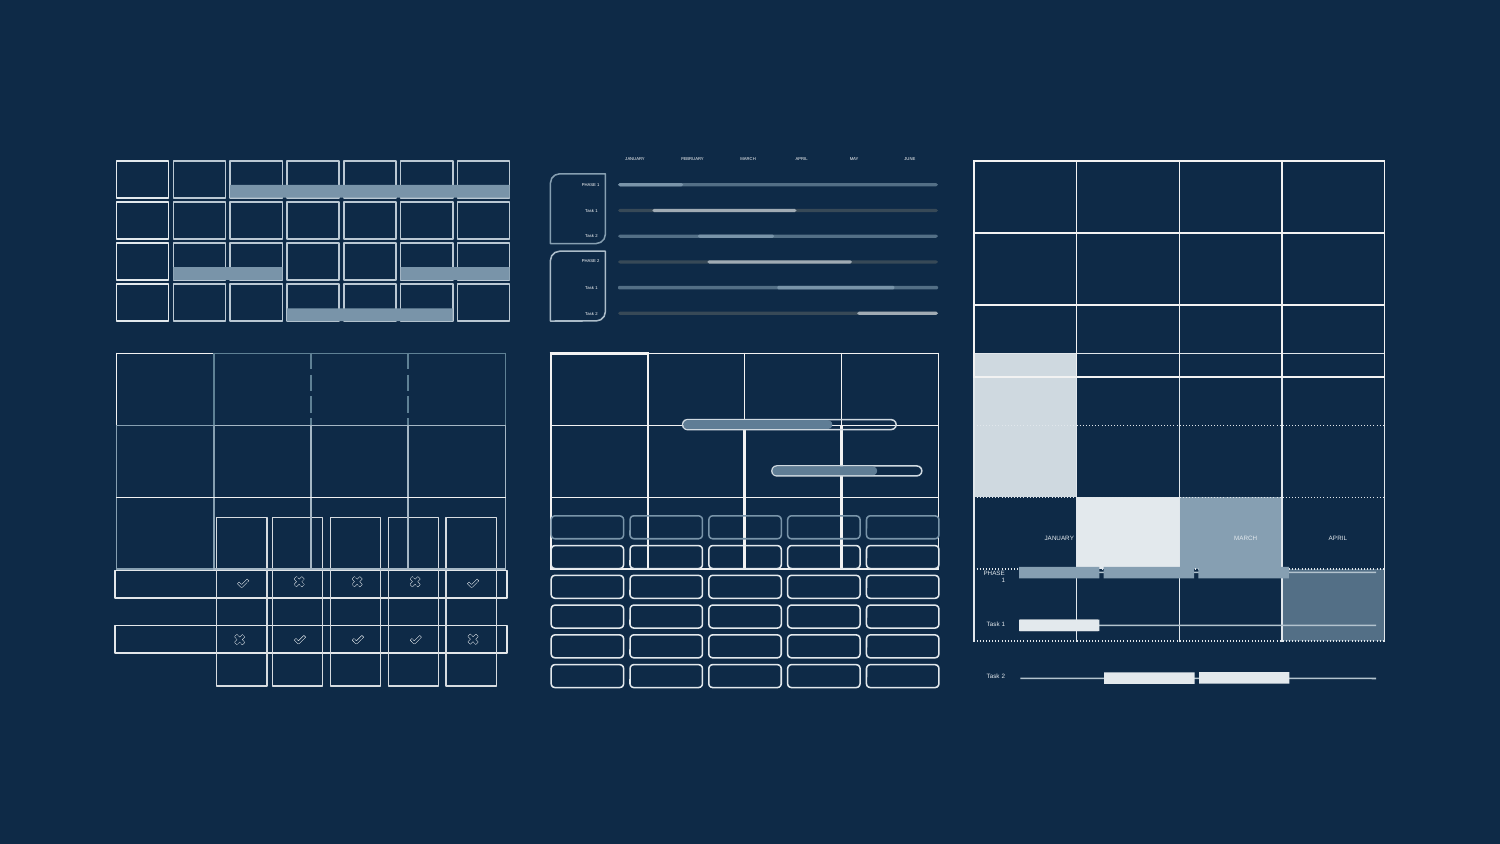

JANUARY
FEBRUARY
MARCH
APRIL
MAY
JUNE
PHASE 1
Task 1
Task 2
PHASE 2
Task 1
Task 2
| | | | |
| --- | --- | --- | --- |
| | | | |
| | | | |
| | | | |
| --- | --- | --- | --- |
| | | | |
| | | | |
| | | | |
| --- | --- | --- | --- |
| | | | |
| | | | |
| | | | |
| --- | --- | --- | --- |
| | | | |
| | | | |
| | | | |
JANUARY
FEBRUARY
MARCH
APRIL
PHASE 1
Task 1
Task 2